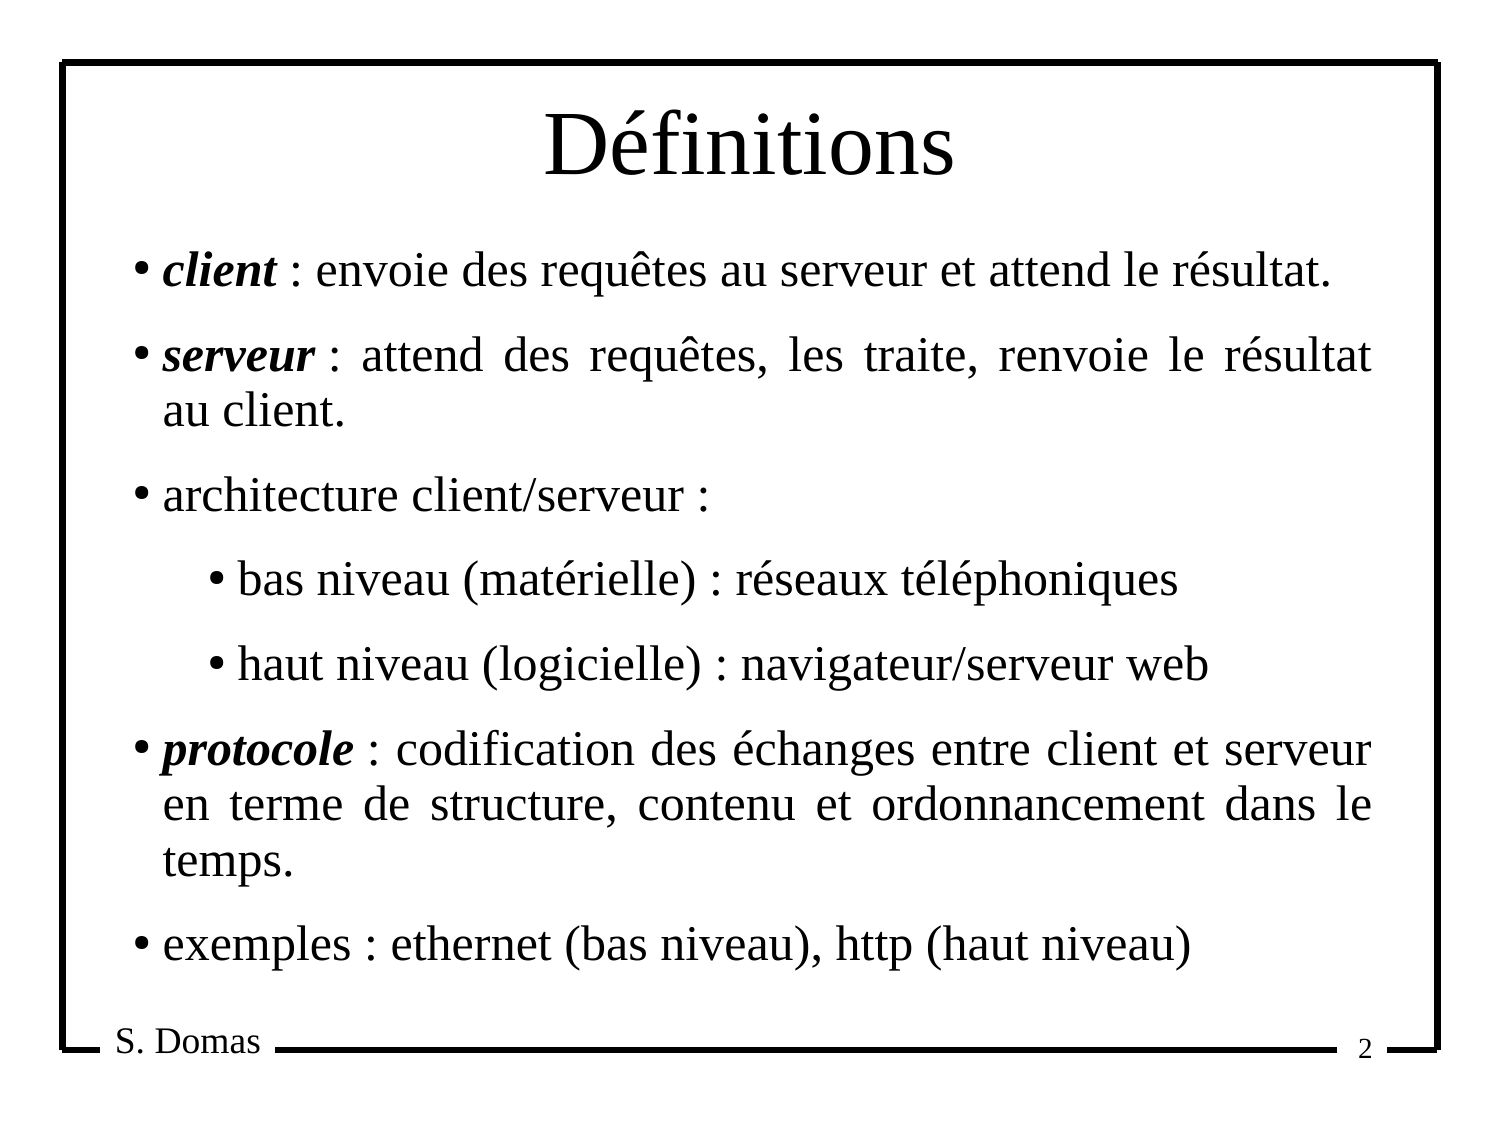

# Définitions
S. Domas
client : envoie des requêtes au serveur et attend le résultat.
serveur : attend des requêtes, les traite, renvoie le résultat au client.
architecture client/serveur :
bas niveau (matérielle) : réseaux téléphoniques
haut niveau (logicielle) : navigateur/serveur web
protocole : codification des échanges entre client et serveur en terme de structure, contenu et ordonnancement dans le temps.
exemples : ethernet (bas niveau), http (haut niveau)
2